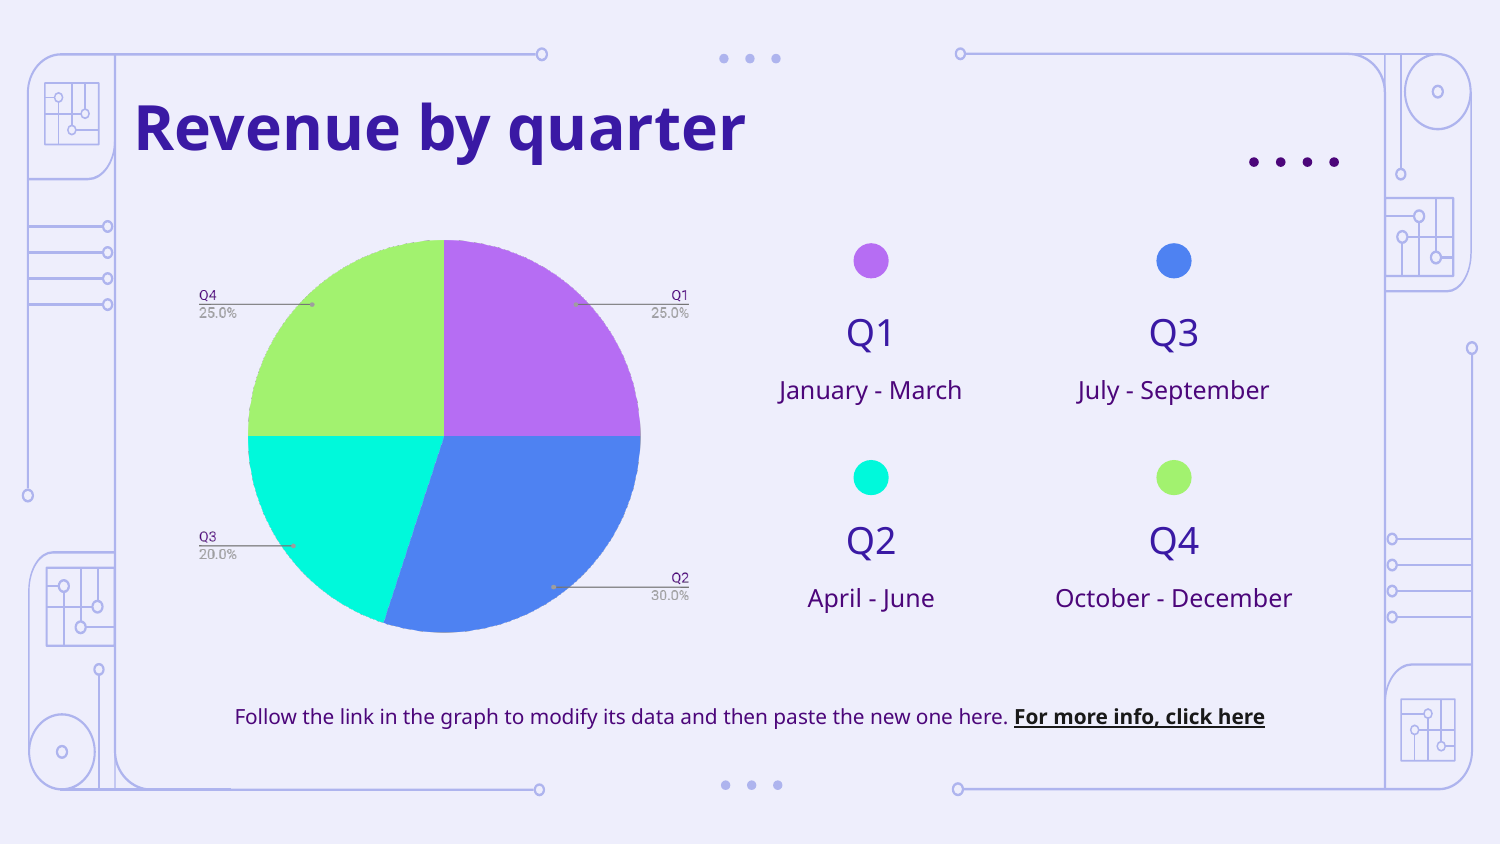

# Revenue by quarter
Q1
Q3
January - March
July - September
Q2
Q4
April - June
October - December
Follow the link in the graph to modify its data and then paste the new one here. For more info, click here